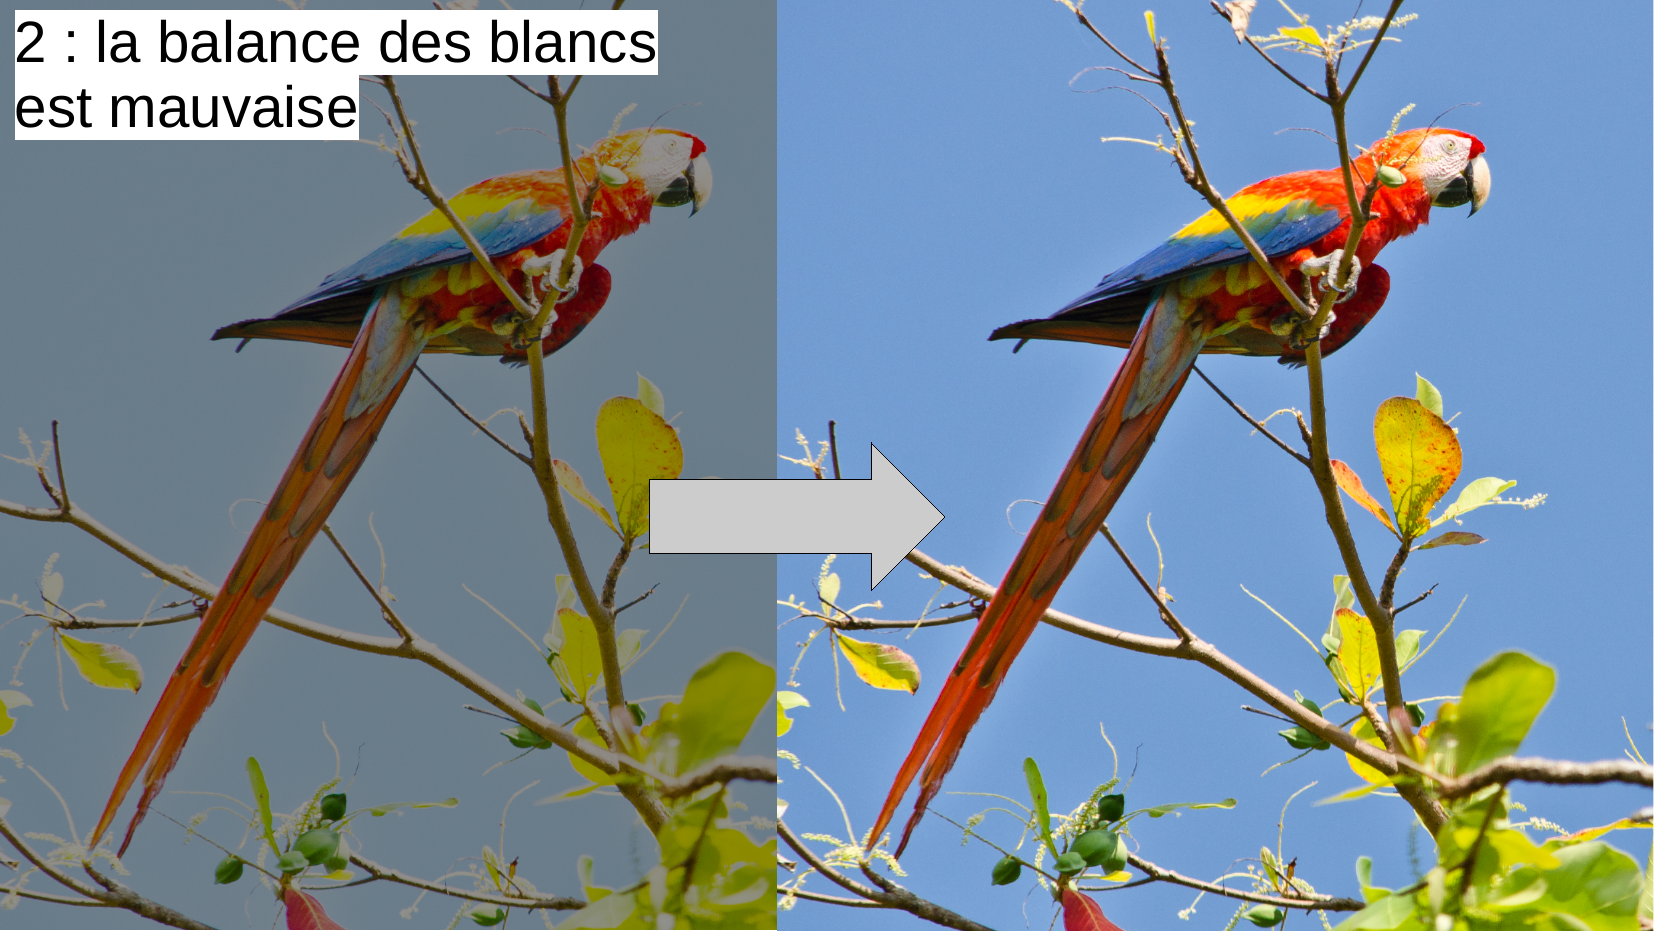

2 : la balance des blancs
est mauvaise